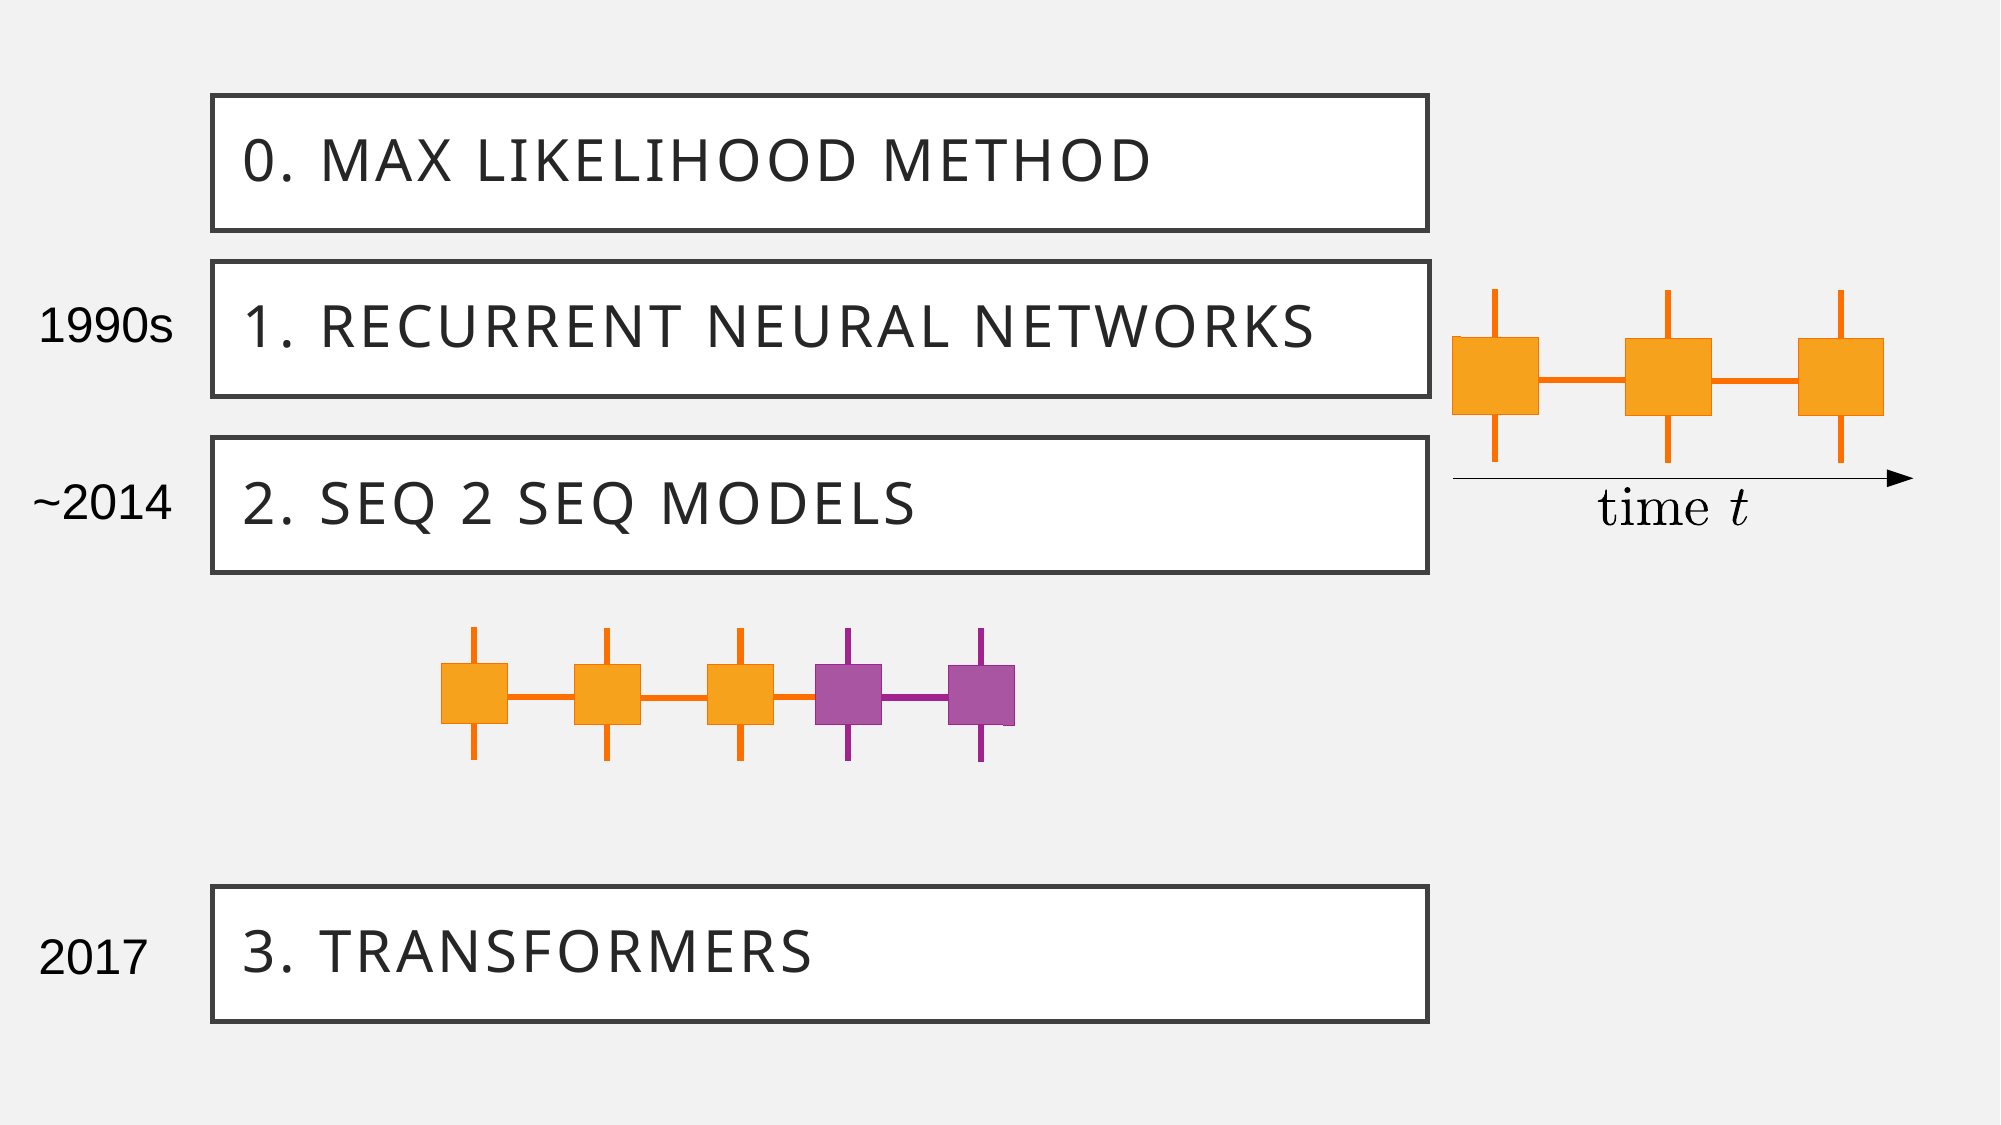

# 0. max likelihood method
1. recurrent neural networks
1990s
2. seq 2 seq models
~2014
3. Transformers
2017